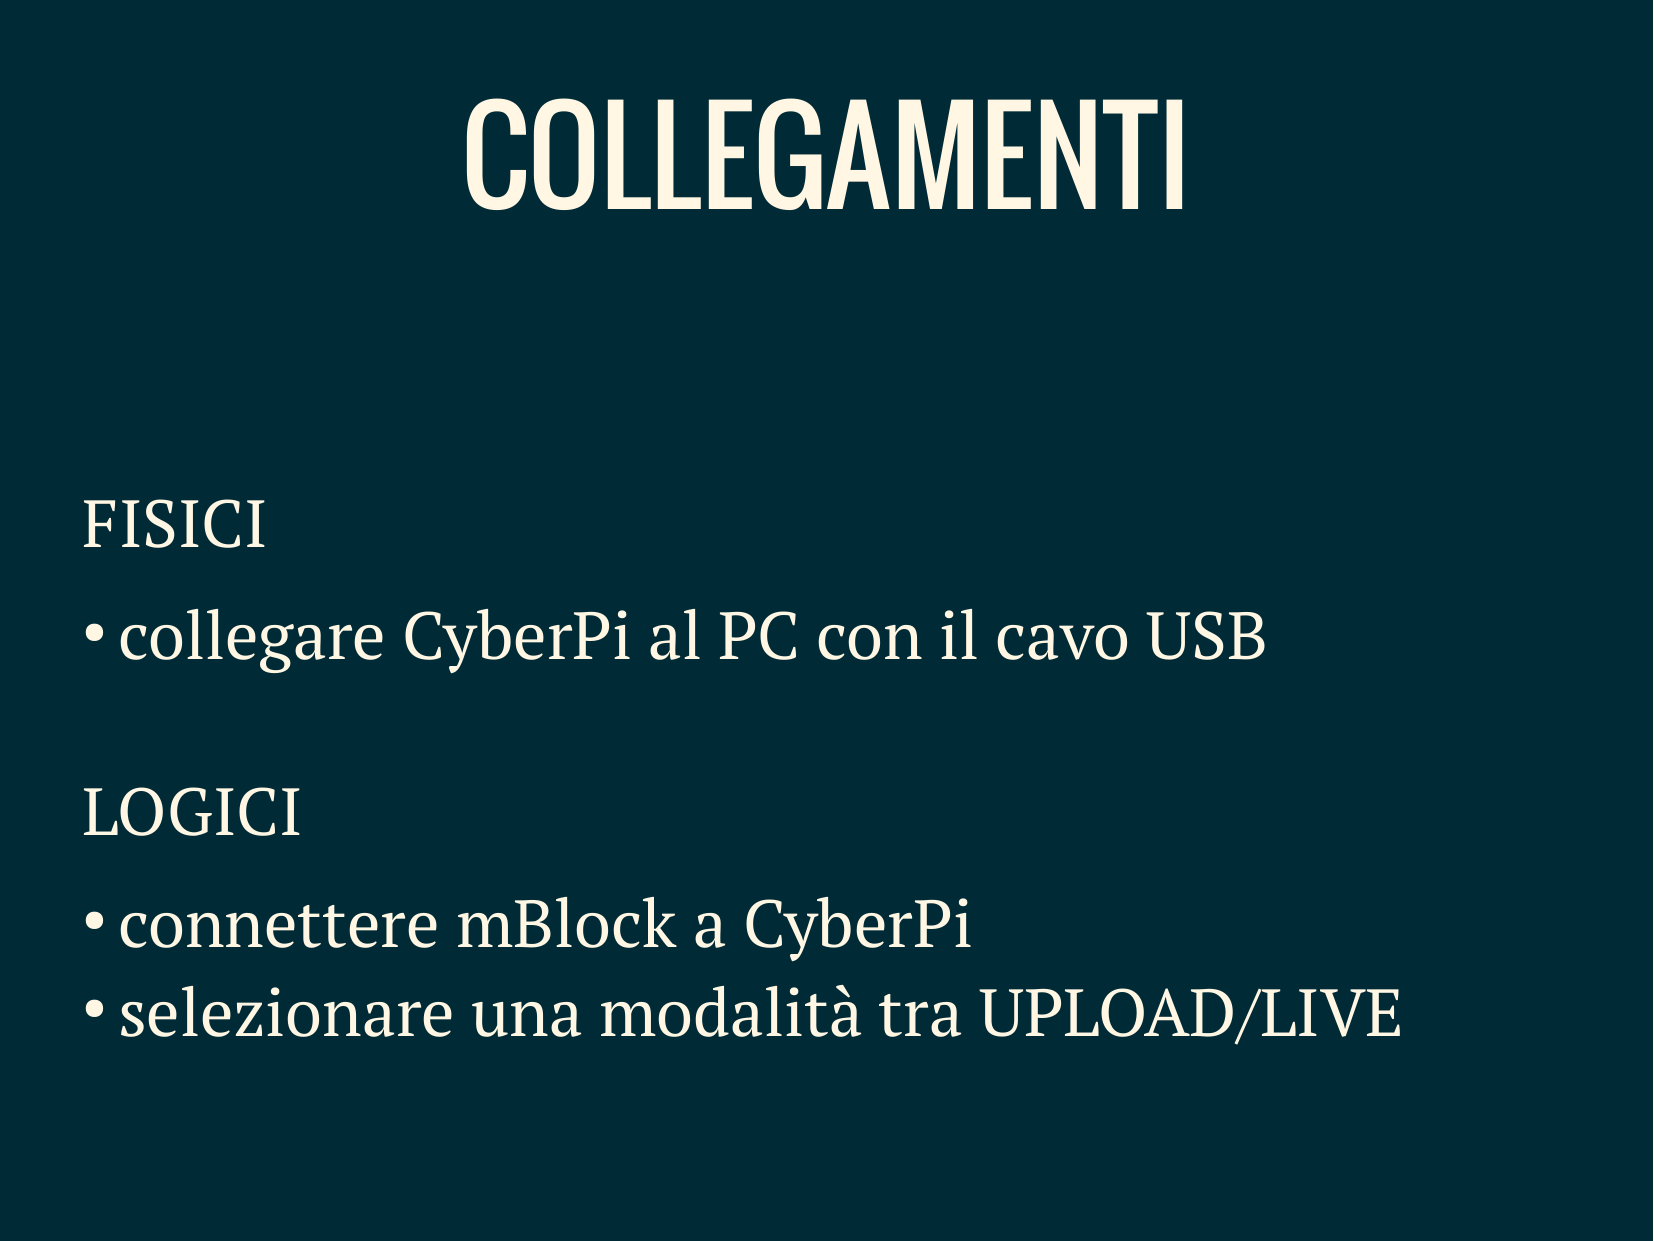

# collegamenti
FISICI
collegare CyberPi al PC con il cavo USB
LOGICI
connettere mBlock a CyberPi
selezionare una modalità tra UPLOAD/LIVE